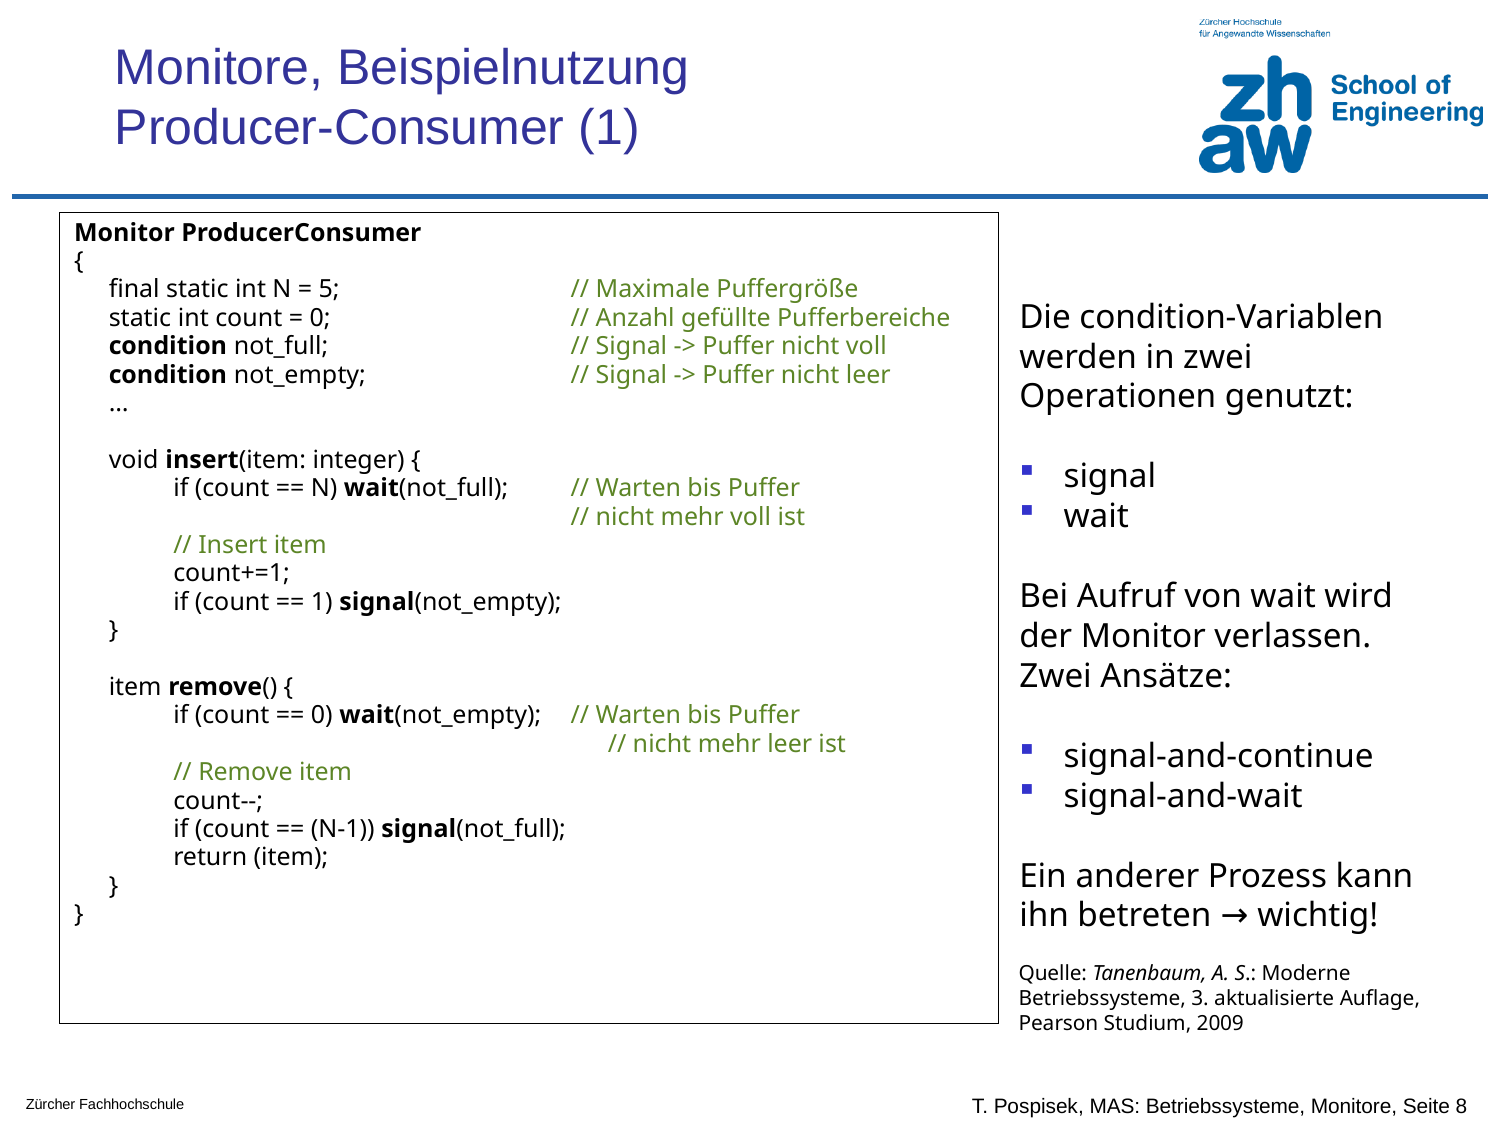

# Monitore, Beispielnutzung Producer-Consumer (1)
Monitor ProducerConsumer
{
	final static int N = 5;	// Maximale Puffergröße
	static int count = 0;	// Anzahl gefüllte Pufferbereiche
	condition not_full;	// Signal -> Puffer nicht voll
	condition not_empty;	// Signal -> Puffer nicht leer
	…
	void insert(item: integer) {
		if (count == N) wait(not_full);	// Warten bis Puffer
			// nicht mehr voll ist
		// Insert item
		count+=1;
		if (count == 1) signal(not_empty);
	}
	item remove() {
		if (count == 0) wait(not_empty);	// Warten bis Puffer
 				// nicht mehr leer ist
		// Remove item
		count--;
		if (count == (N-1)) signal(not_full);
		return (item);
	}
}
Die condition-Variablen werden in zwei Operationen genutzt:
 signal
 wait
Bei Aufruf von wait wird der Monitor verlassen. Zwei Ansätze:
 signal-and-continue
 signal-and-wait
Ein anderer Prozess kann ihn betreten → wichtig!
Quelle: Tanenbaum, A. S.: Moderne Betriebssysteme, 3. aktualisierte Auflage,
Pearson Studium, 2009